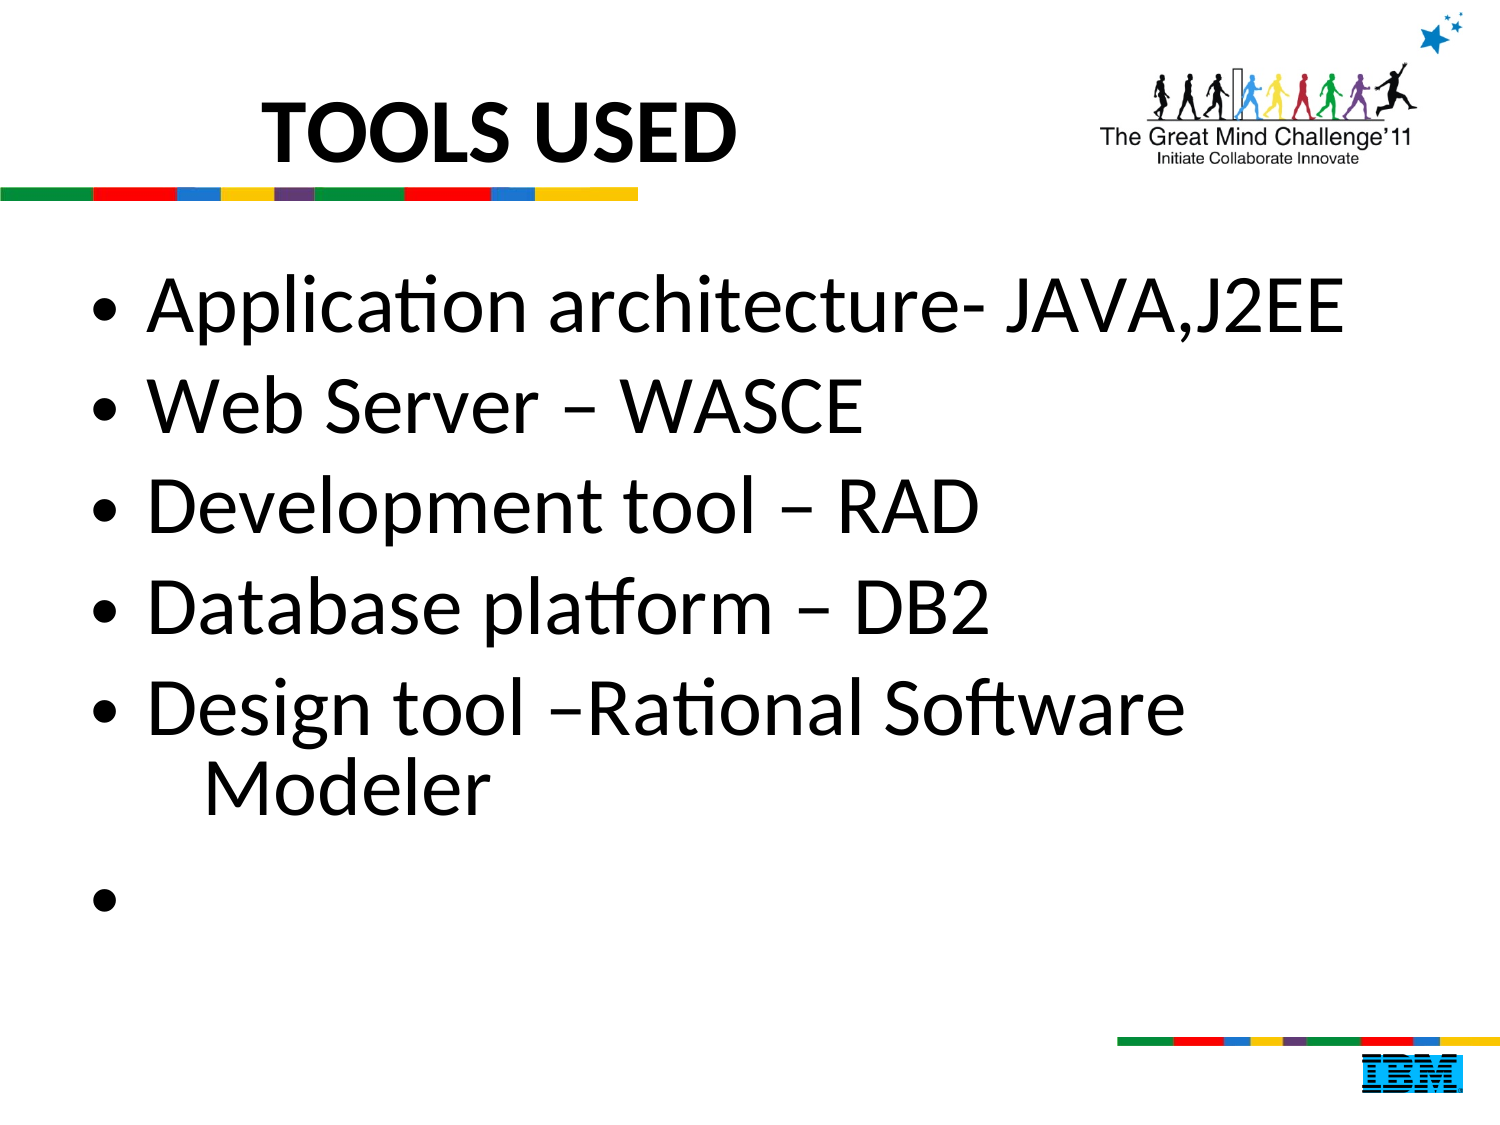

# TOOLS USED
Application architecture- JAVA,J2EE
Web Server – WASCE
Development tool – RAD
Database platform – DB2
Design tool –Rational Software Modeler